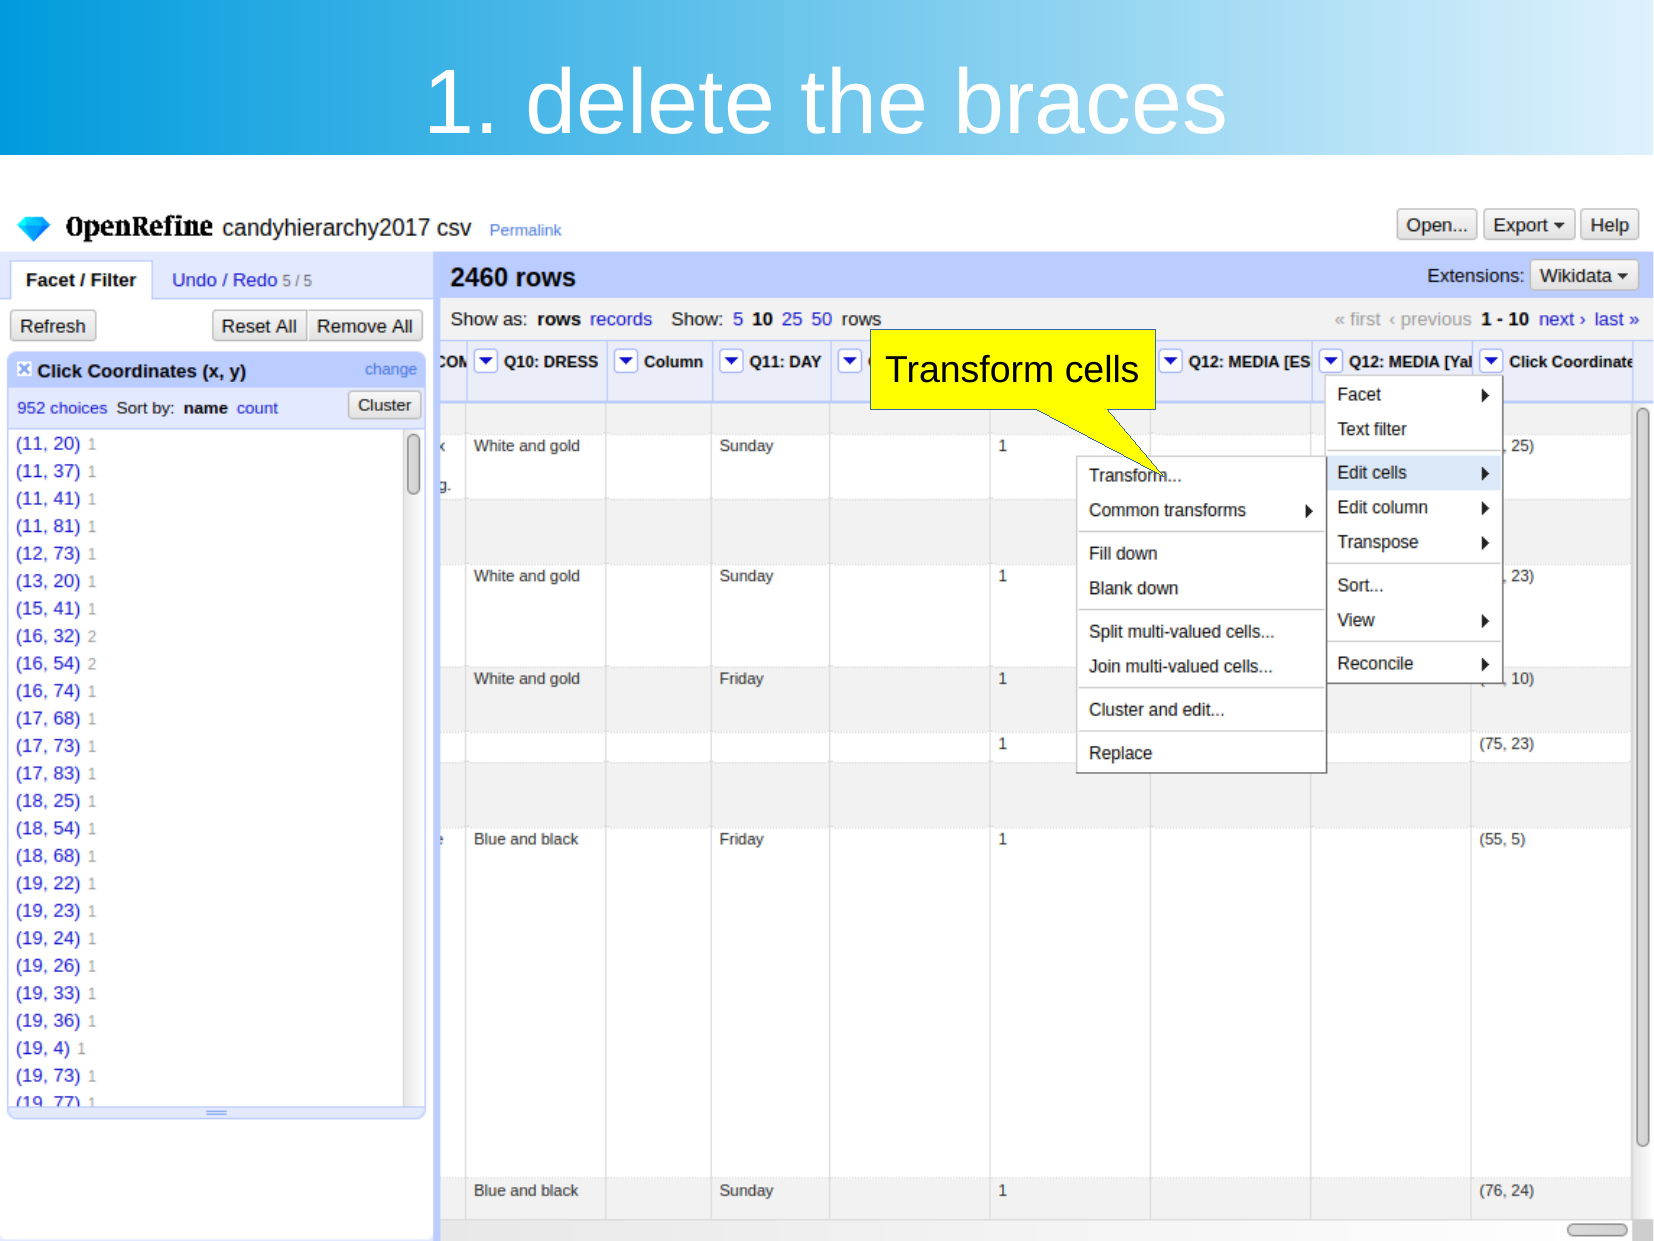

# 1. delete the braces
Transform cells